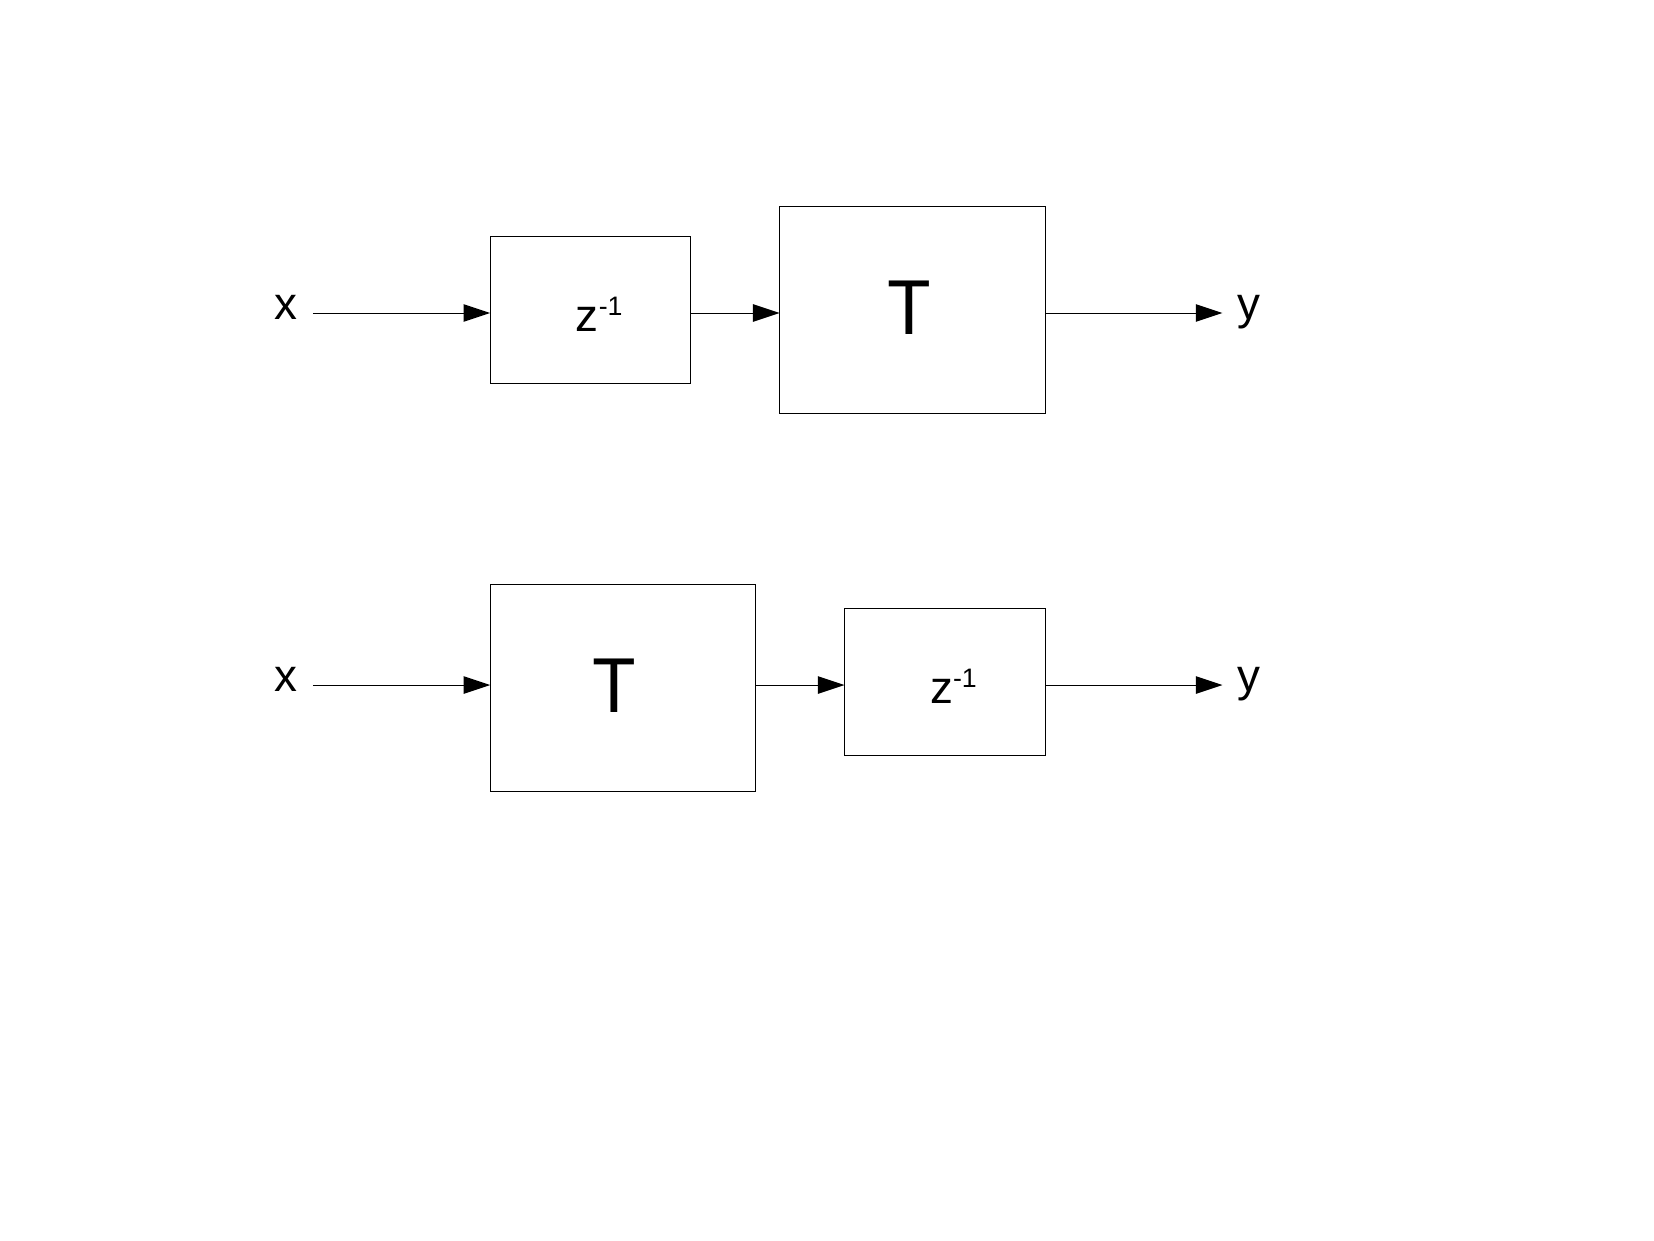

T
x
y
z-1
T
x
y
z-1